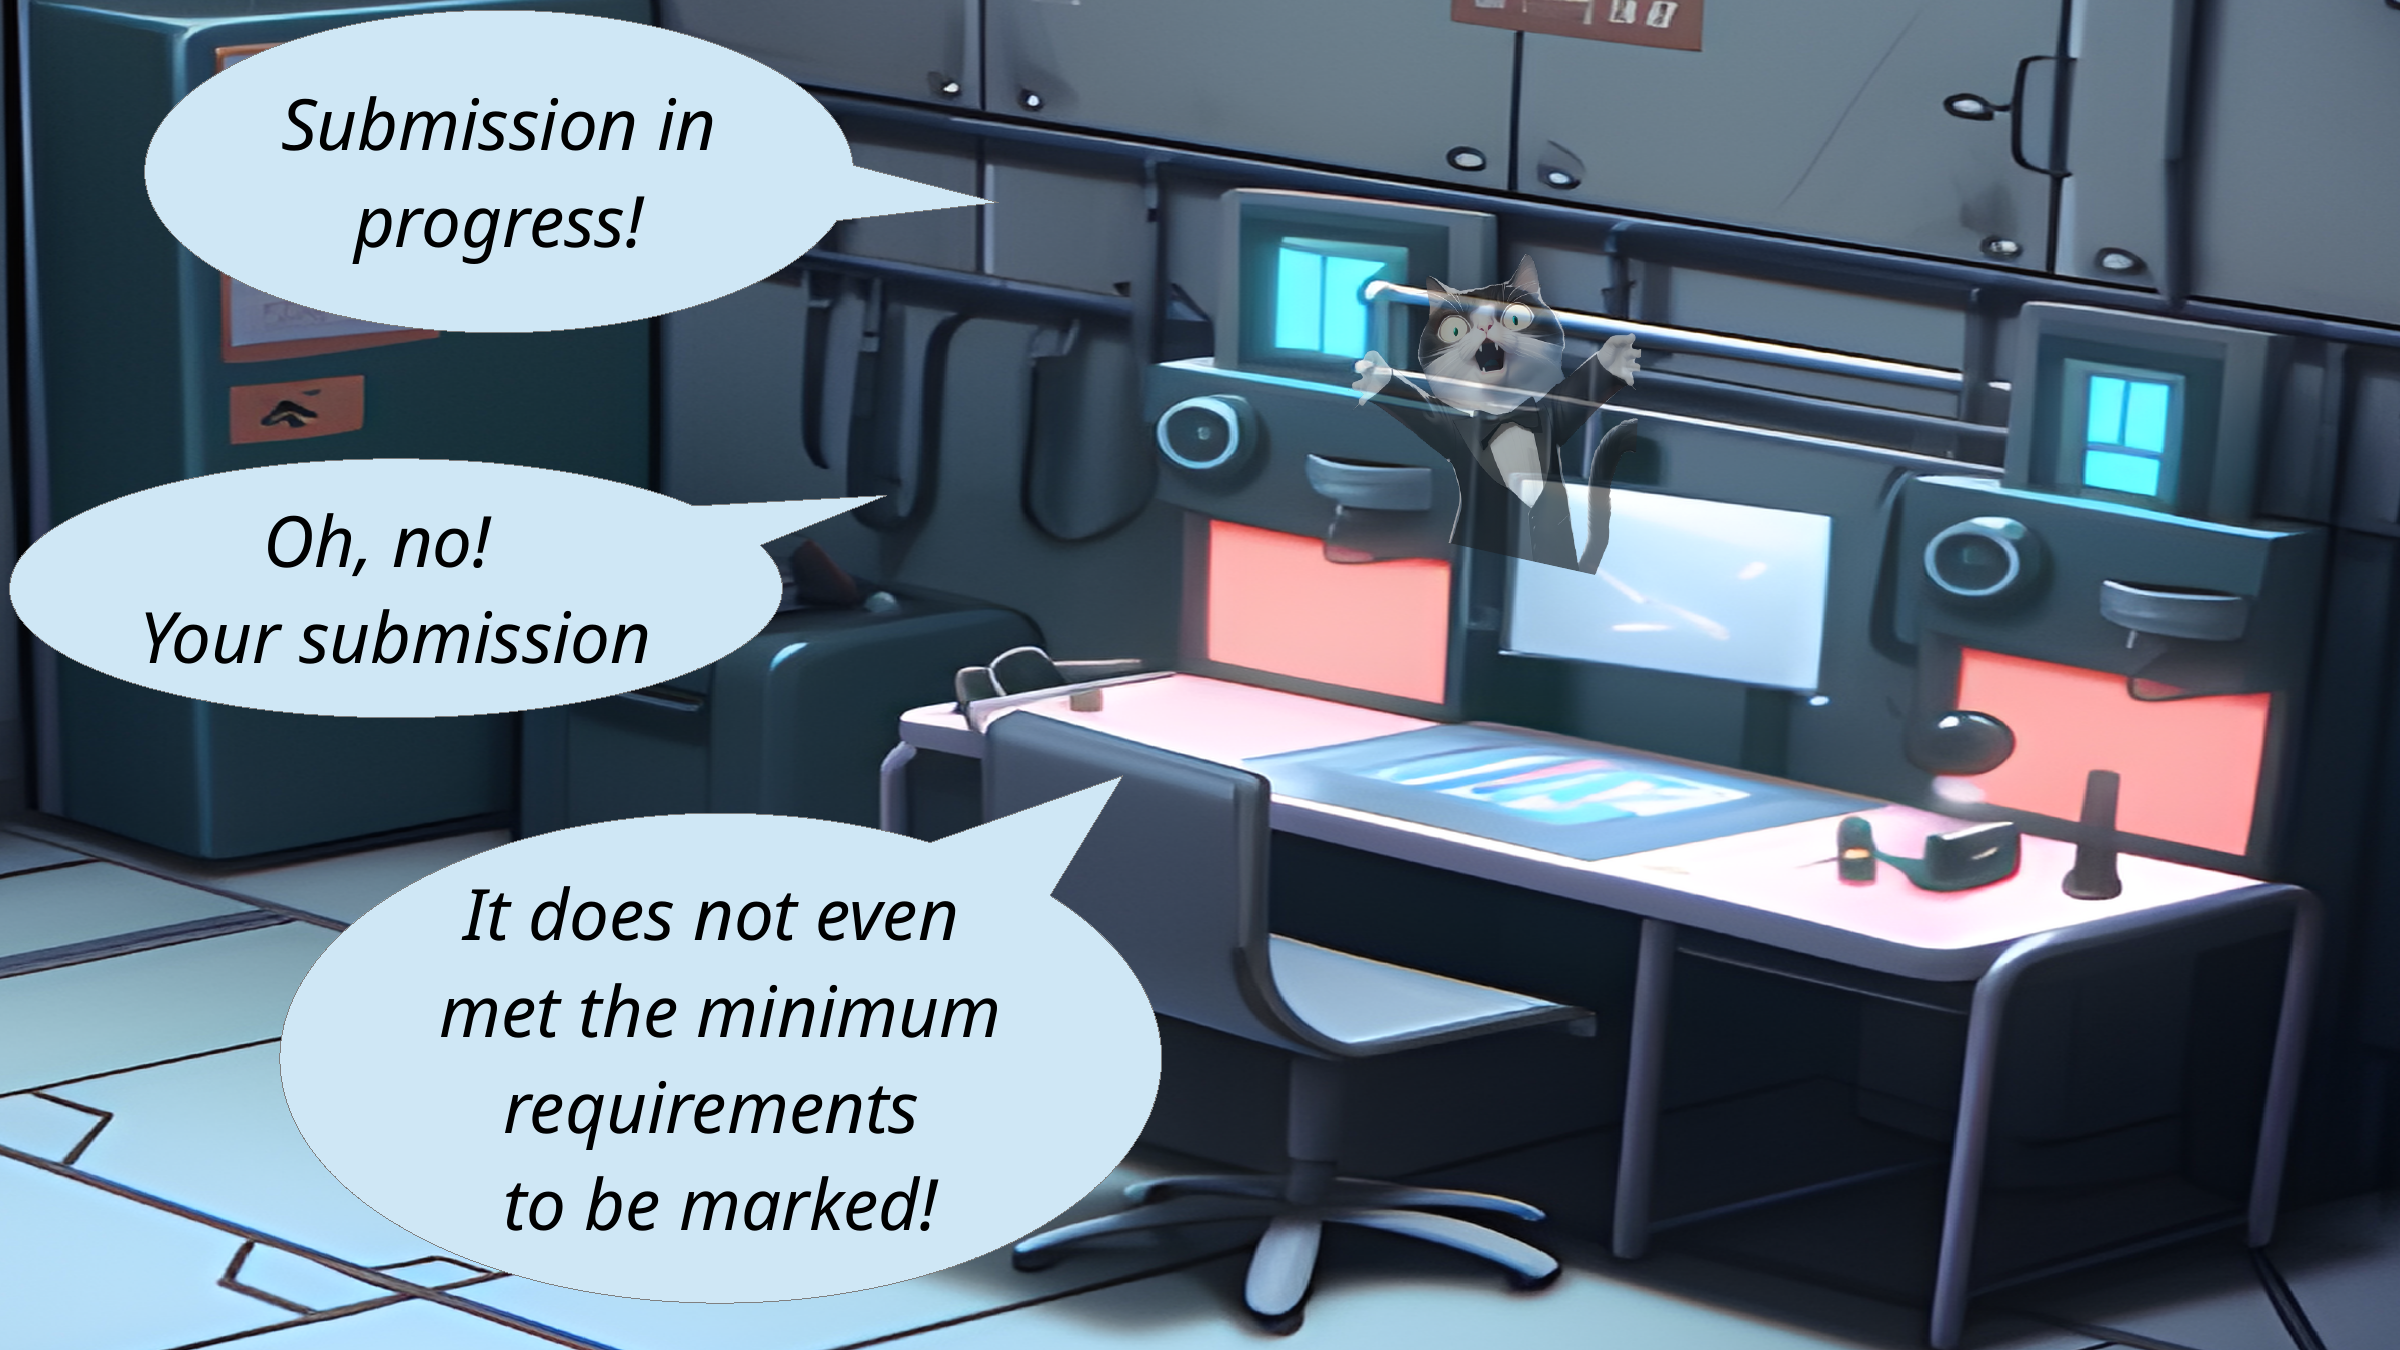

Submission in progress!
Oh, no!
Your submission
It does not even
met the minimum requirements
to be marked!